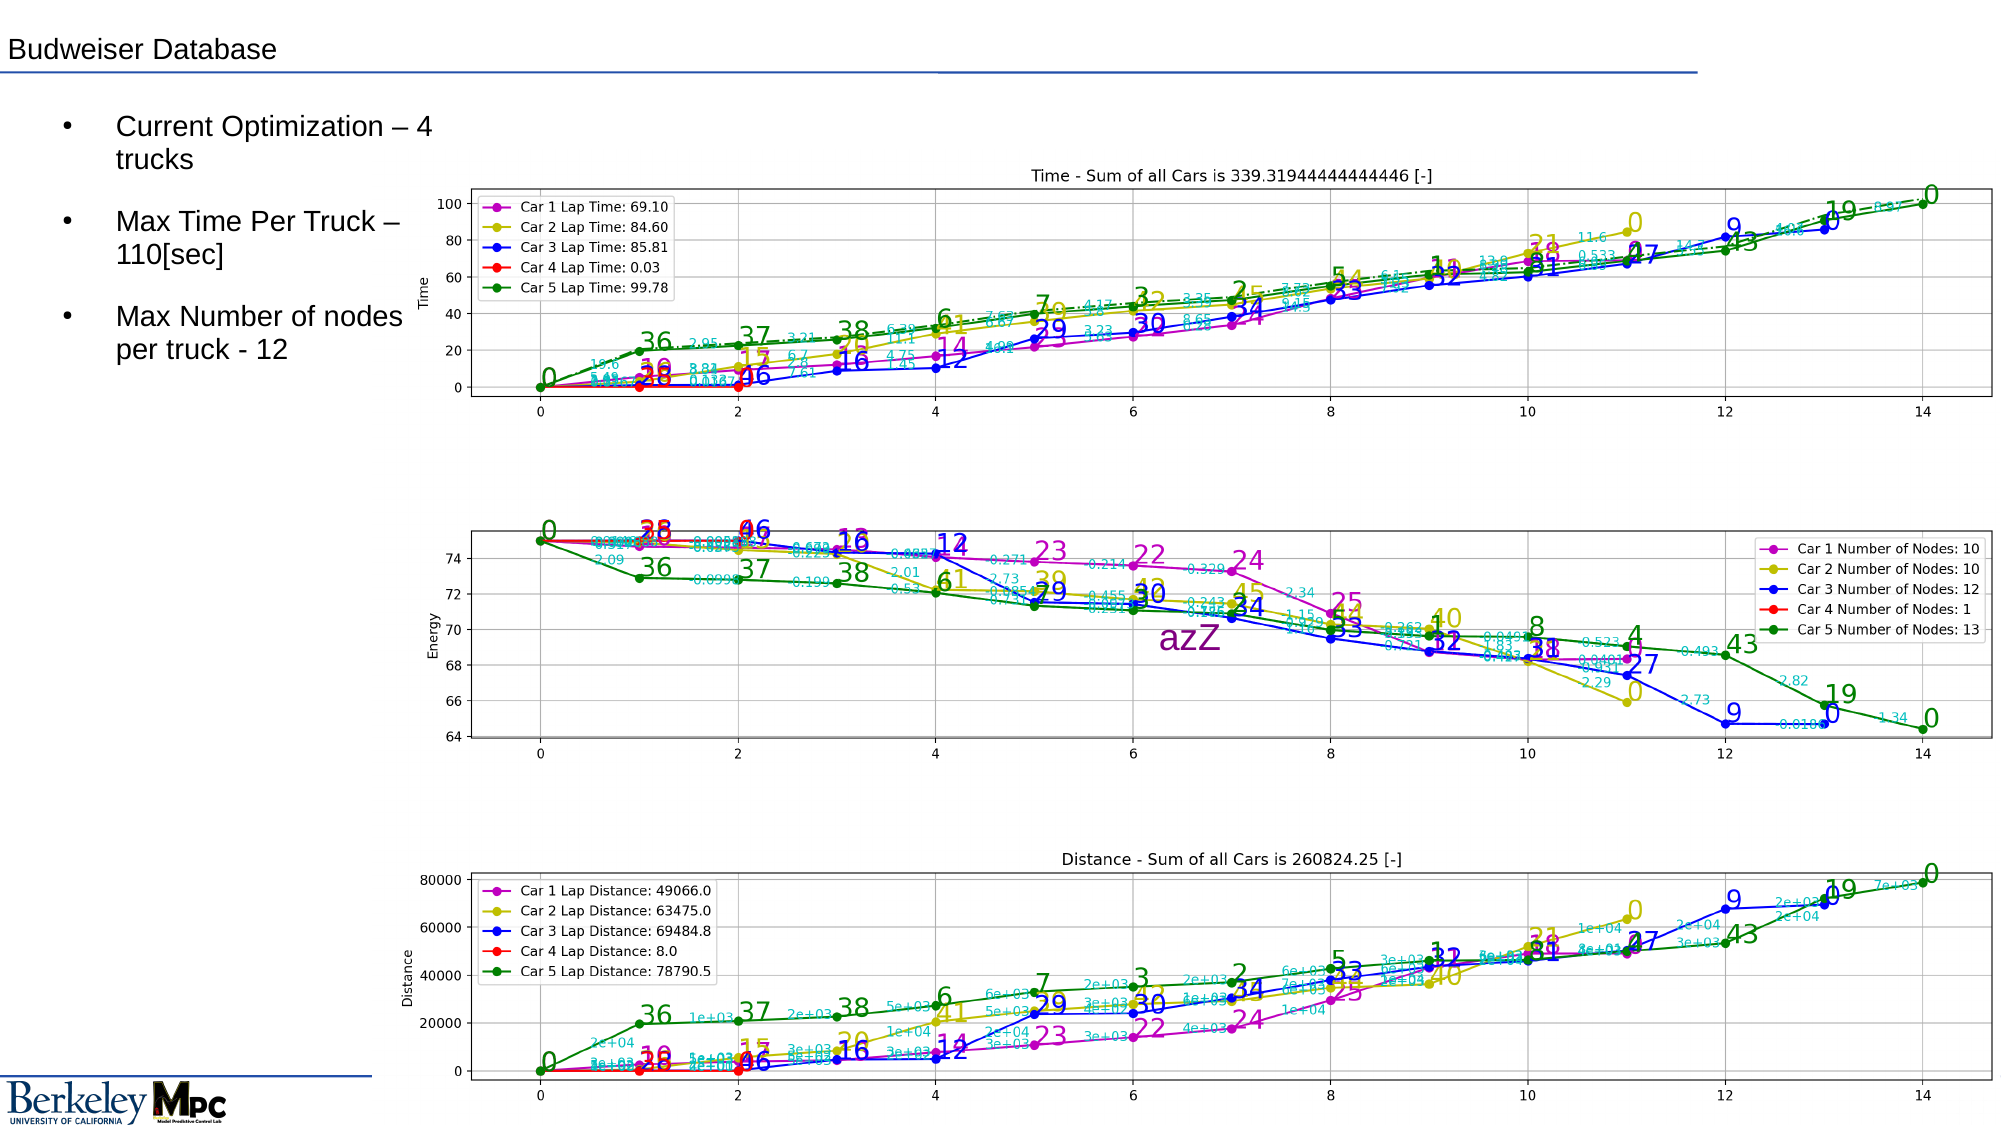

# Budweiser Database
Current Optimization – 4 trucks
Max Time Per Truck – 110[sec]
Max Number of nodes per truck - 12
azZ
22